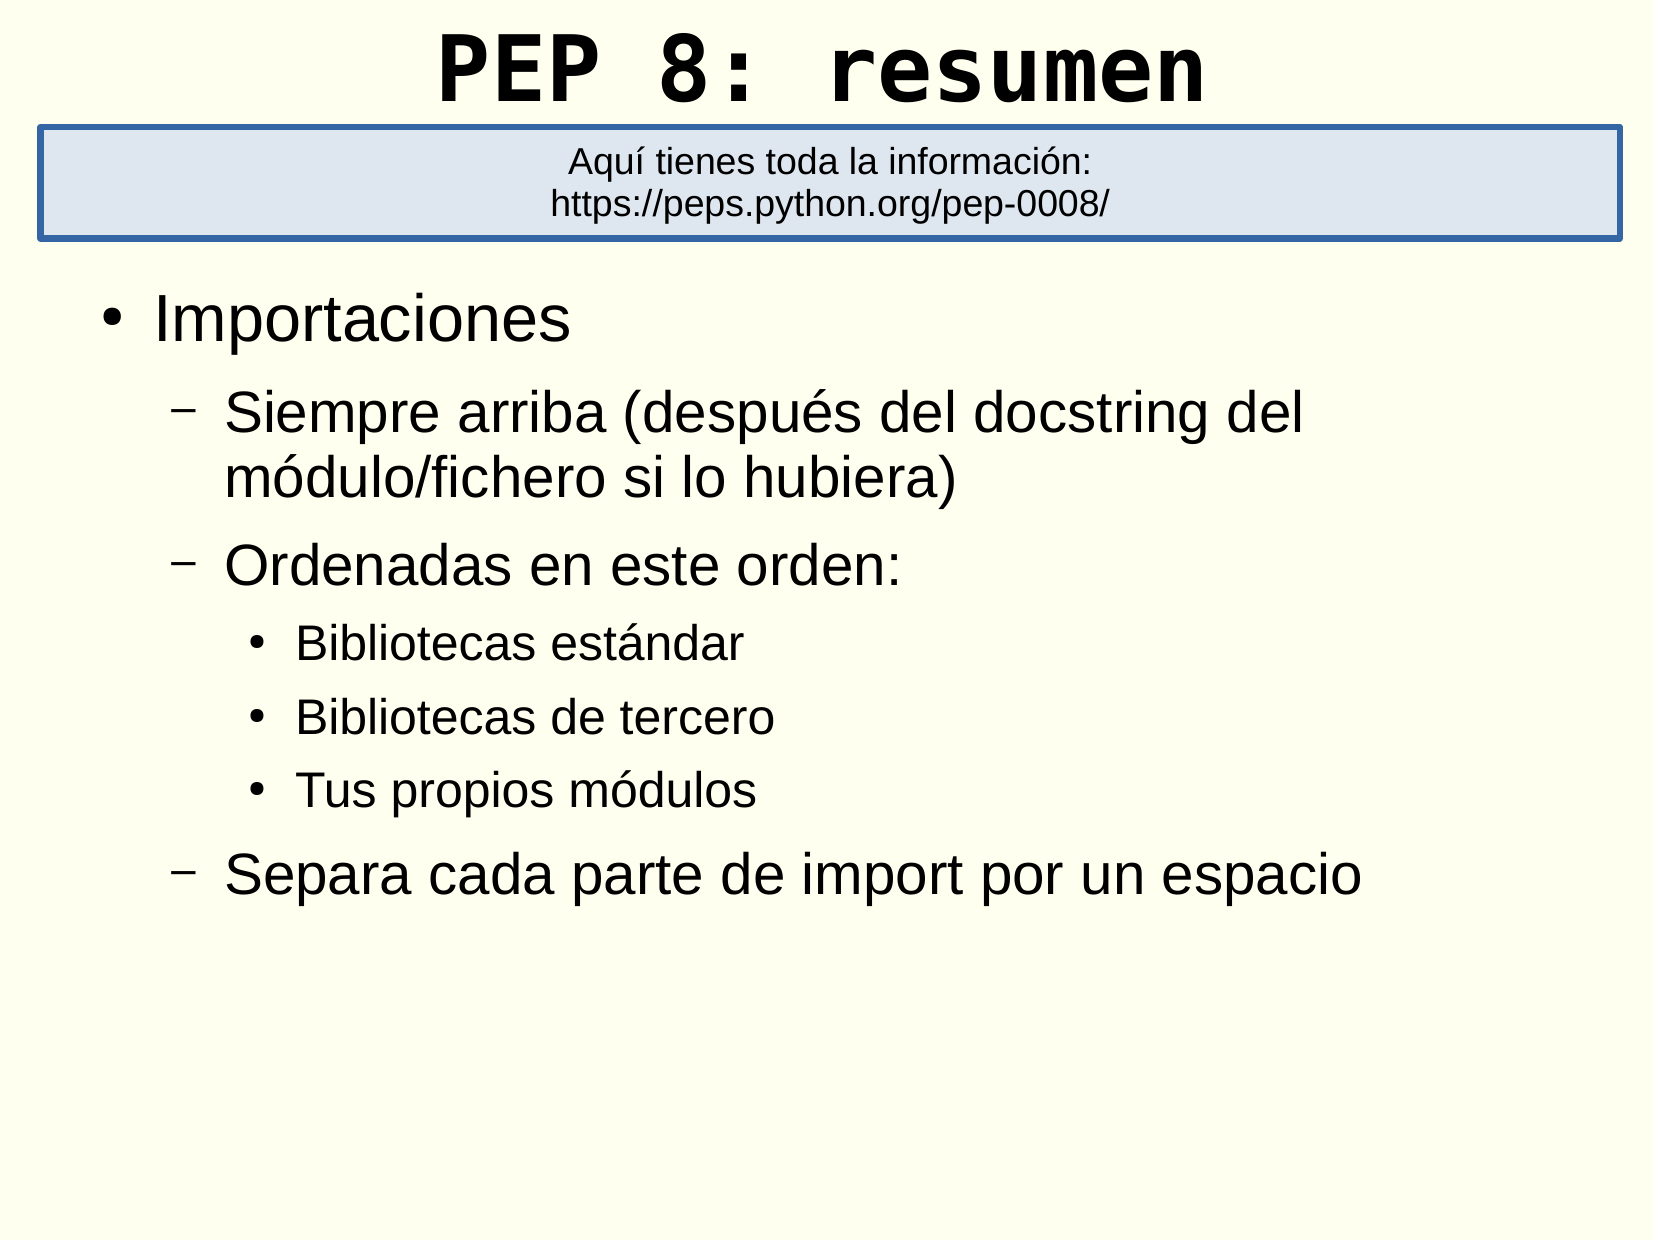

# PEP 8: resumen
Aquí tienes toda la información:
https://peps.python.org/pep-0008/
Importaciones
Siempre arriba (después del docstring del módulo/fichero si lo hubiera)
Ordenadas en este orden:
Bibliotecas estándar
Bibliotecas de tercero
Tus propios módulos
Separa cada parte de import por un espacio